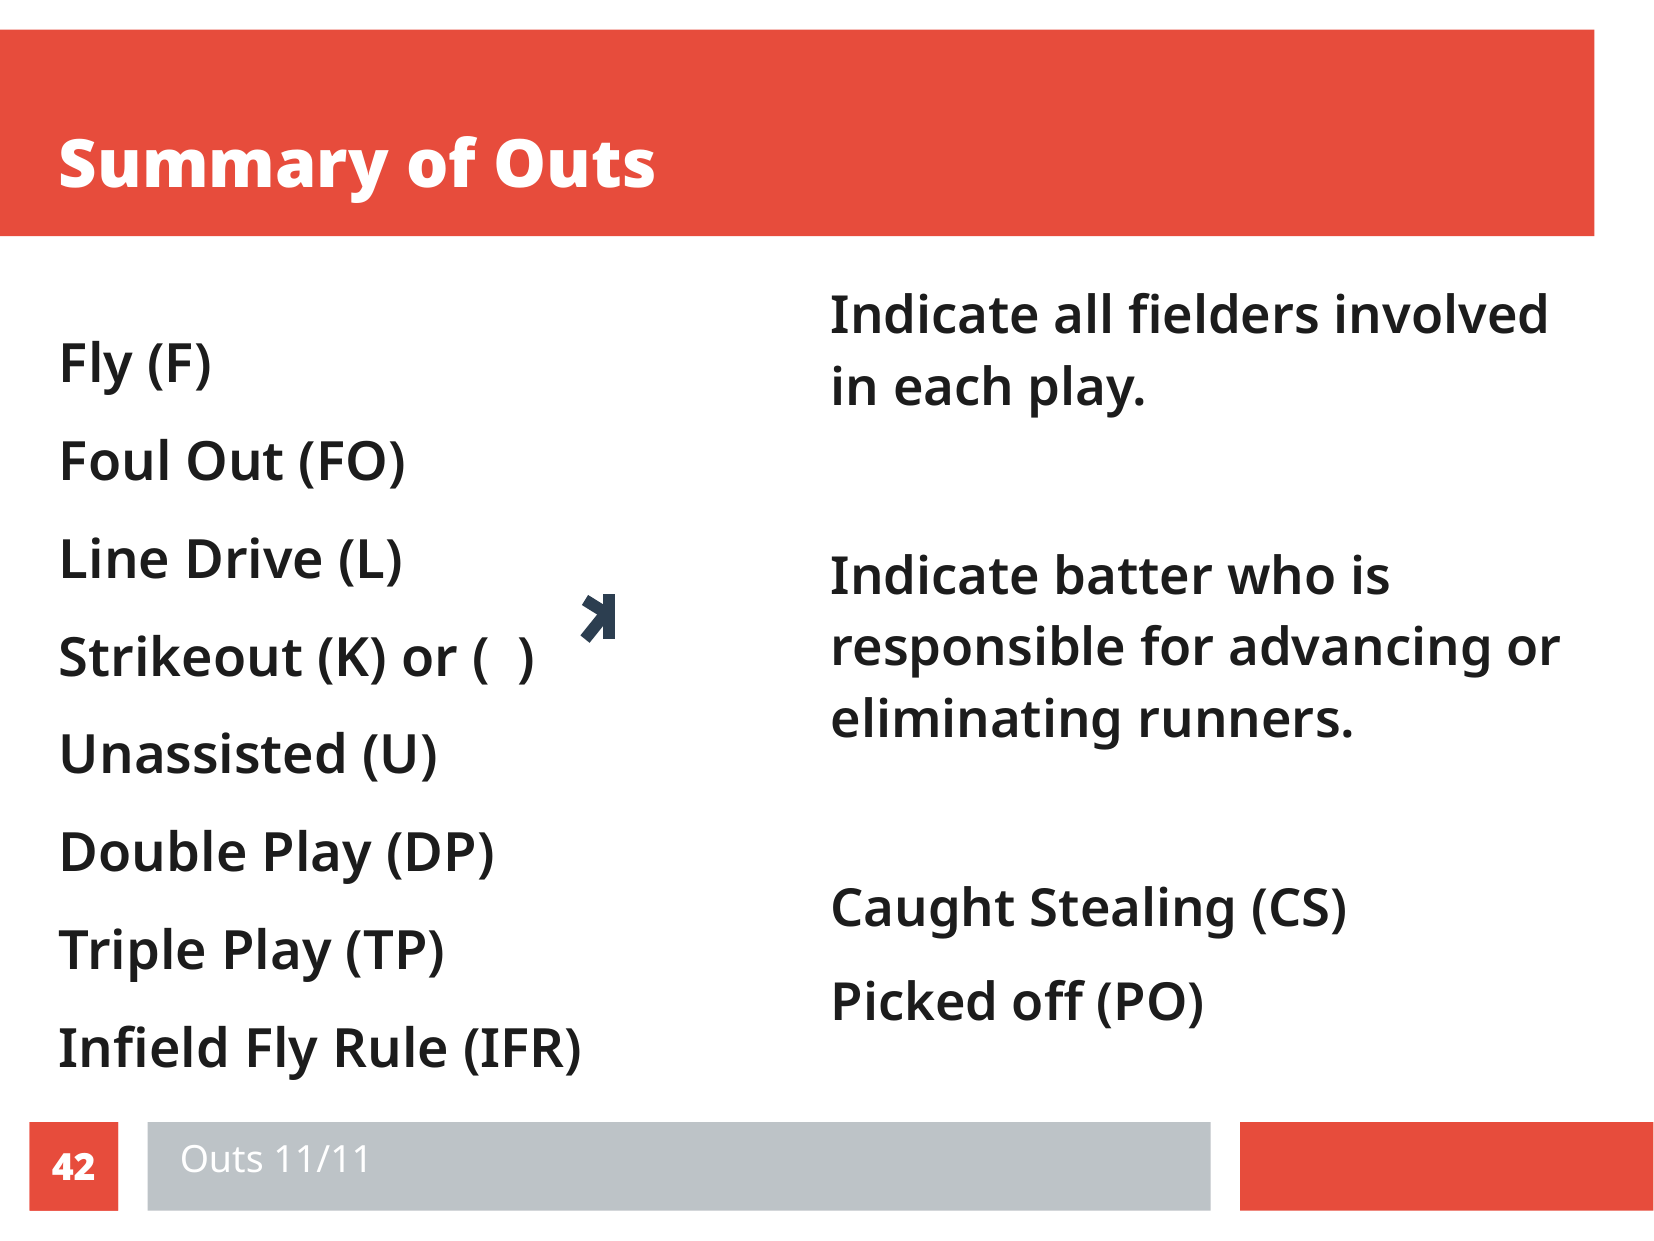

# Summary of Outs
Indicate all fielders involved in each play.
Indicate batter who is responsible for advancing or eliminating runners.
Caught Stealing (CS)
Picked off (PO)
Fly (F)
Foul Out (FO)
Line Drive (L)
Strikeout (K) or ( )
Unassisted (U)
Double Play (DP)
Triple Play (TP)
Infield Fly Rule (IFR)
42
Outs 11/11